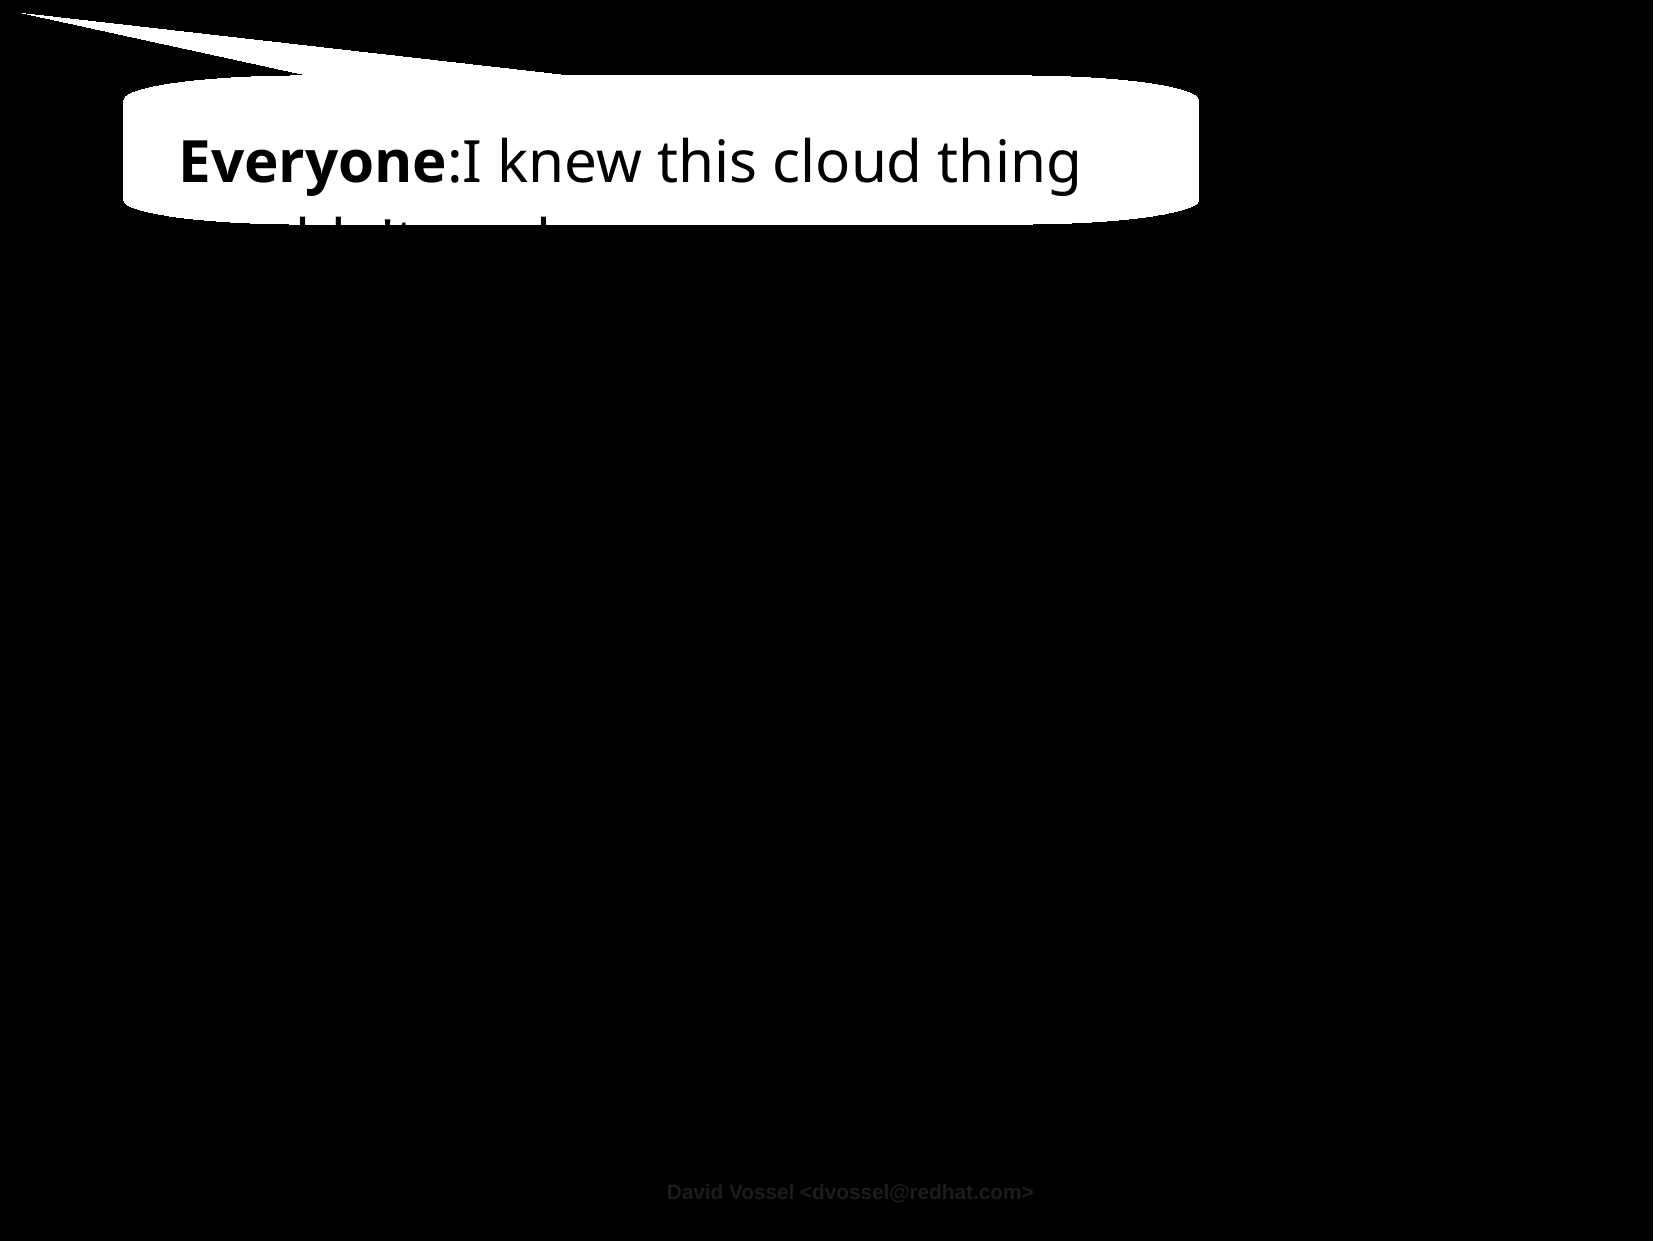

Everyone:I knew this cloud thing wouldn't work...